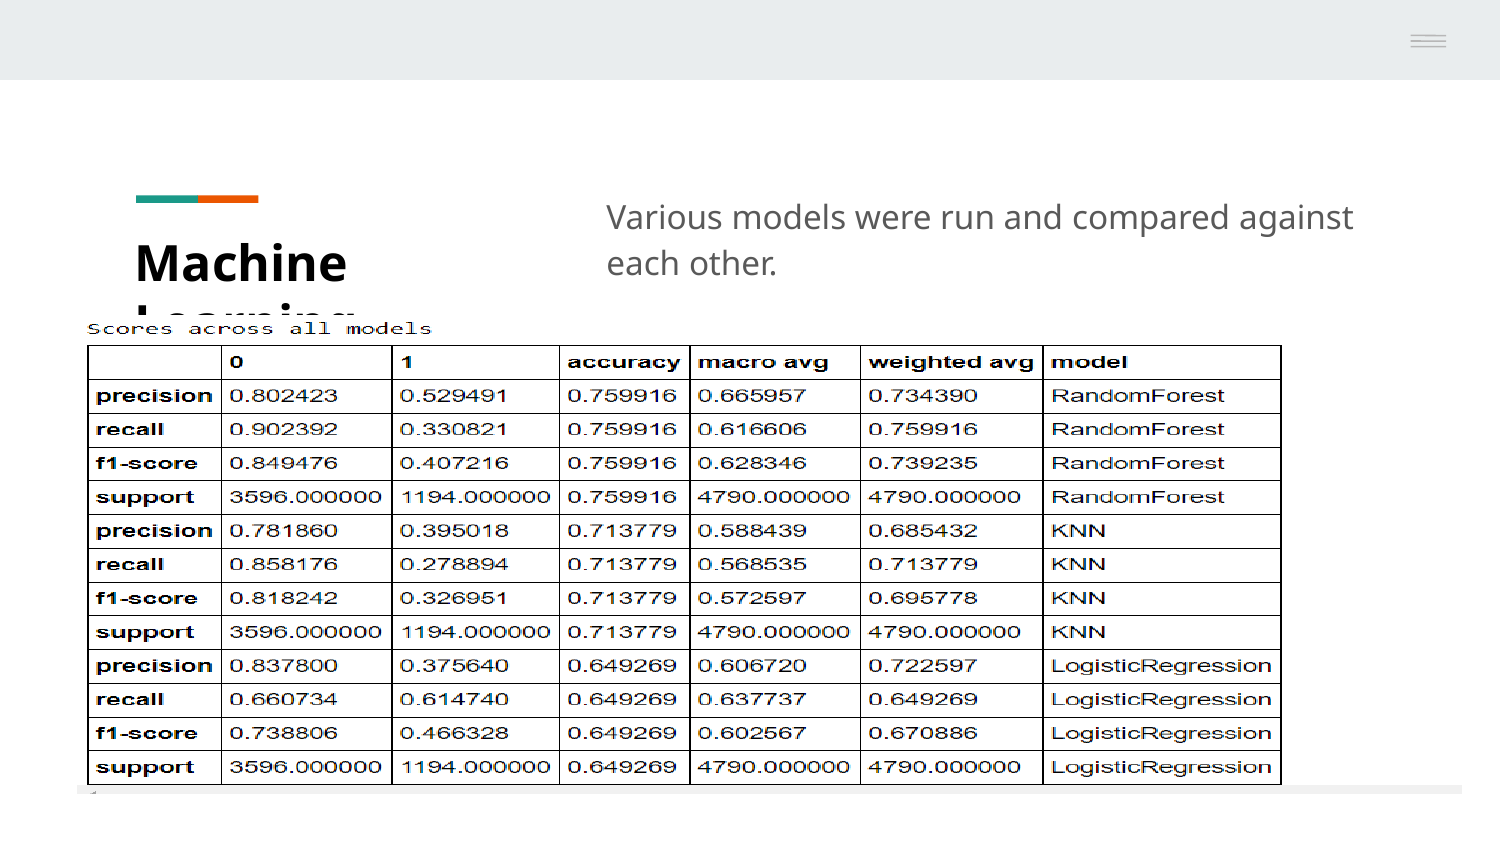

Various models were run and compared against each other.
# Machine Learning